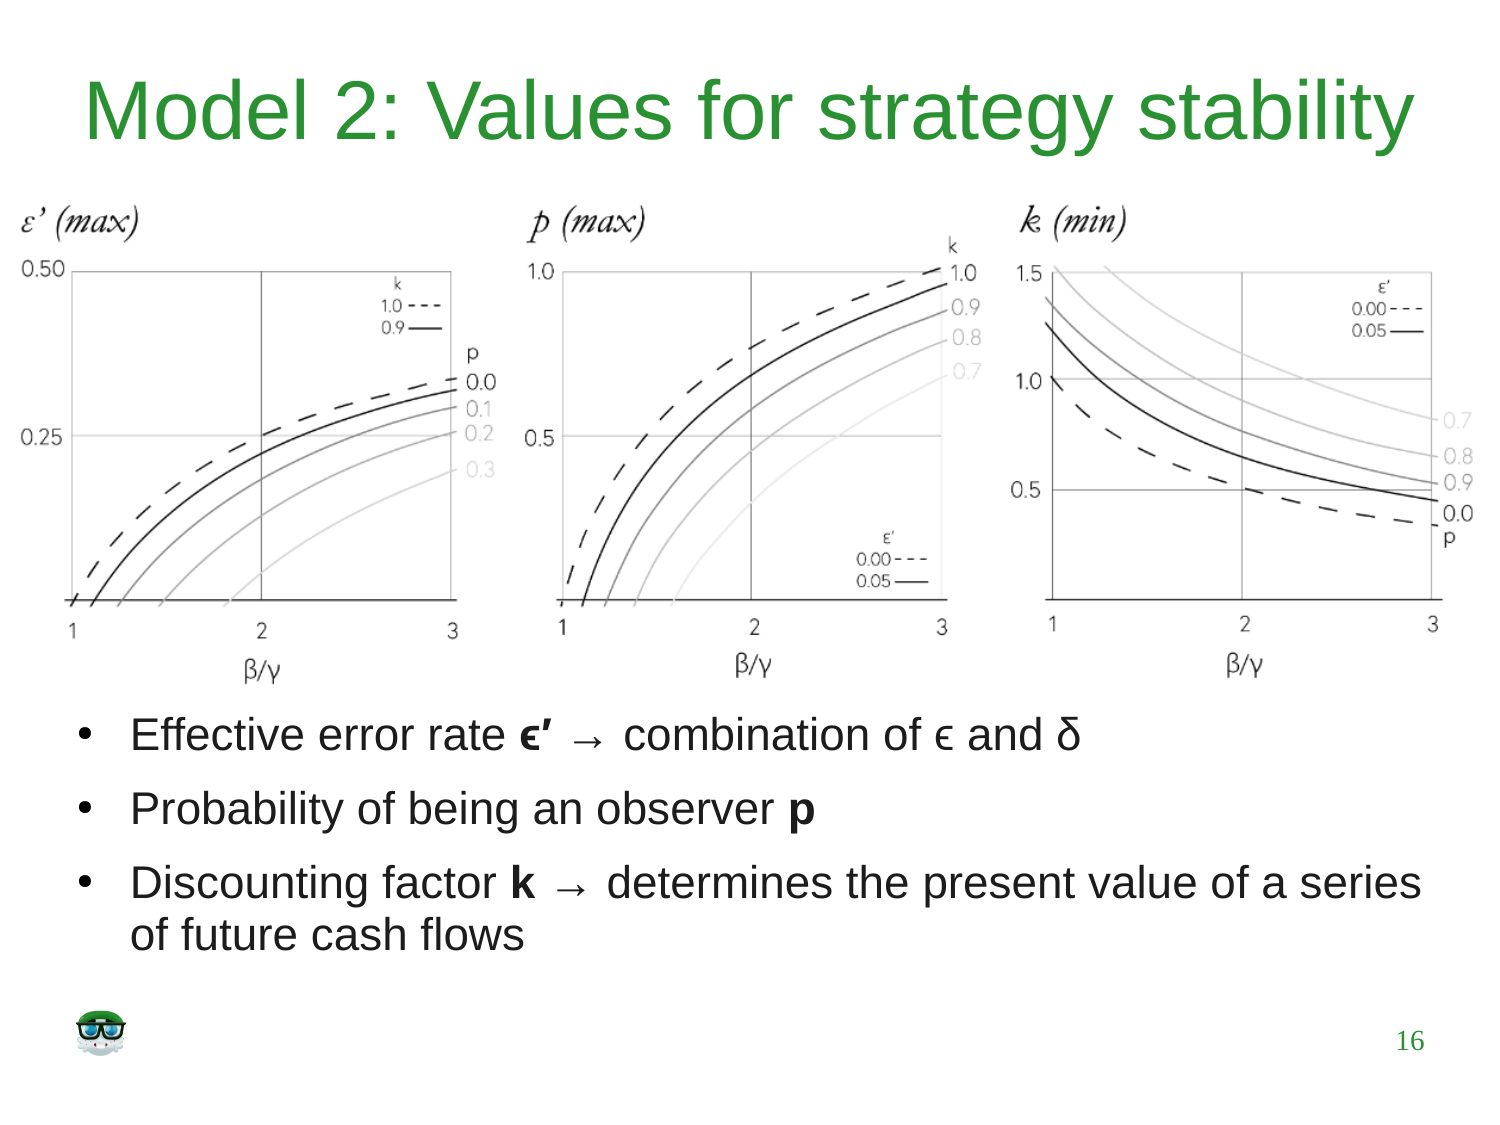

# Model 2: Values for strategy stability
Effective error rate ϵ′ → combination of ϵ and δ
Probability of being an observer p
Discounting factor k → determines the present value of a series of future cash flows
16